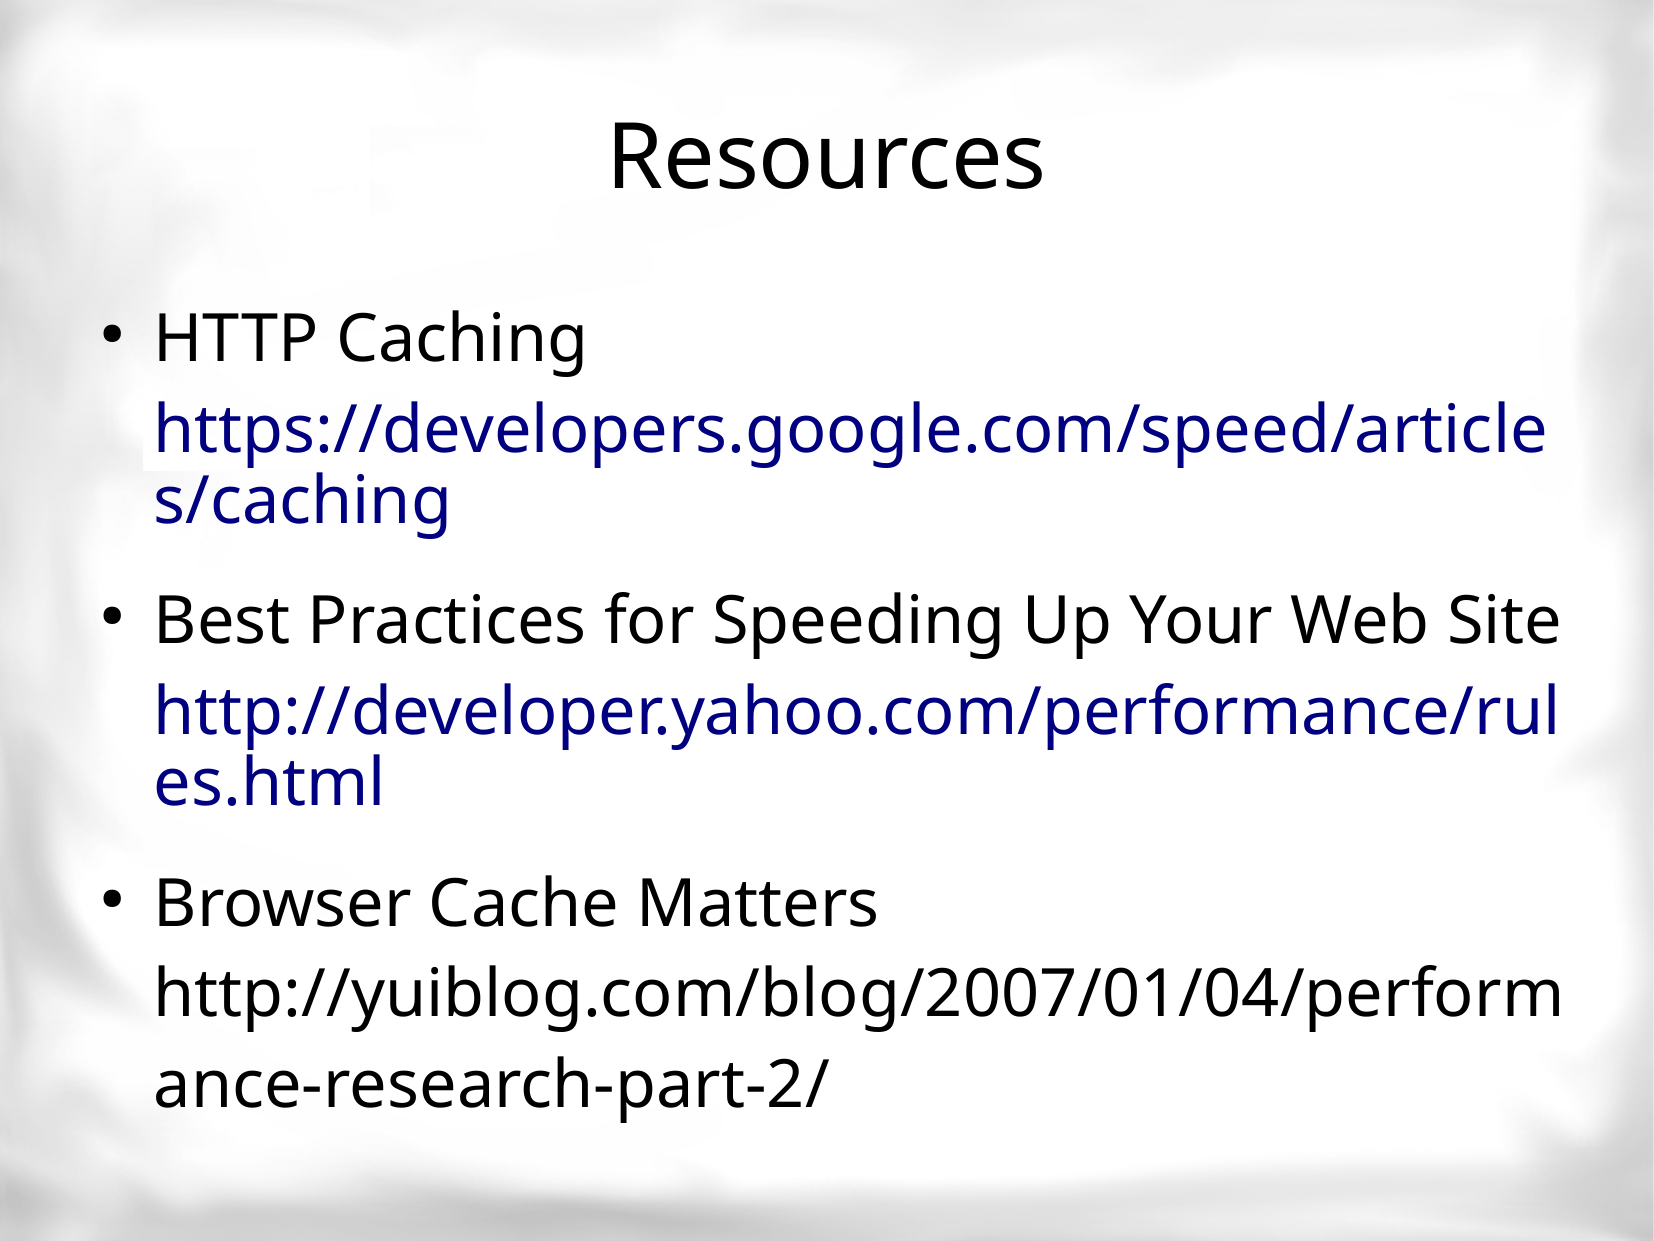

# Resources
HTTP Caching https://developers.google.com/speed/articles/caching
Best Practices for Speeding Up Your Web Site http://developer.yahoo.com/performance/rules.html
Browser Cache Matters http://yuiblog.com/blog/2007/01/04/performance-research-part-2/